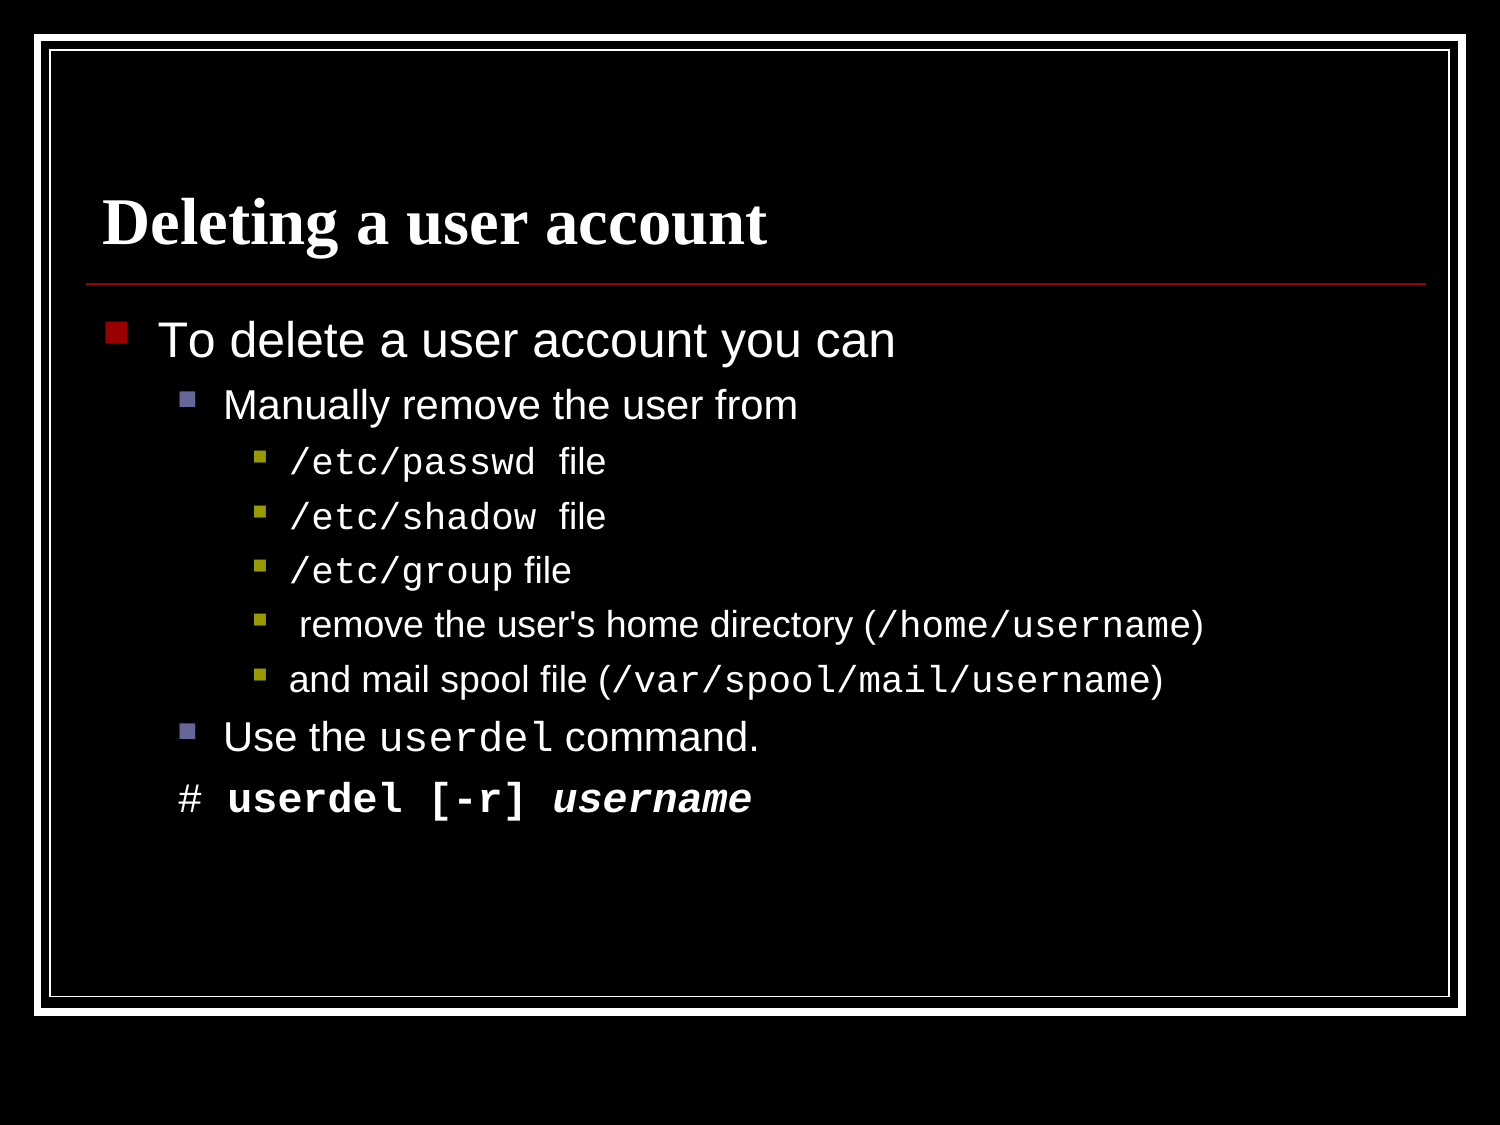

# Deleting a user account
To delete a user account you can
Manually remove the user from
/etc/passwd file
/etc/shadow file
/etc/group file
 remove the user's home directory (/home/username)
and mail spool file (/var/spool/mail/username)
Use the userdel command.
# userdel [-r] username